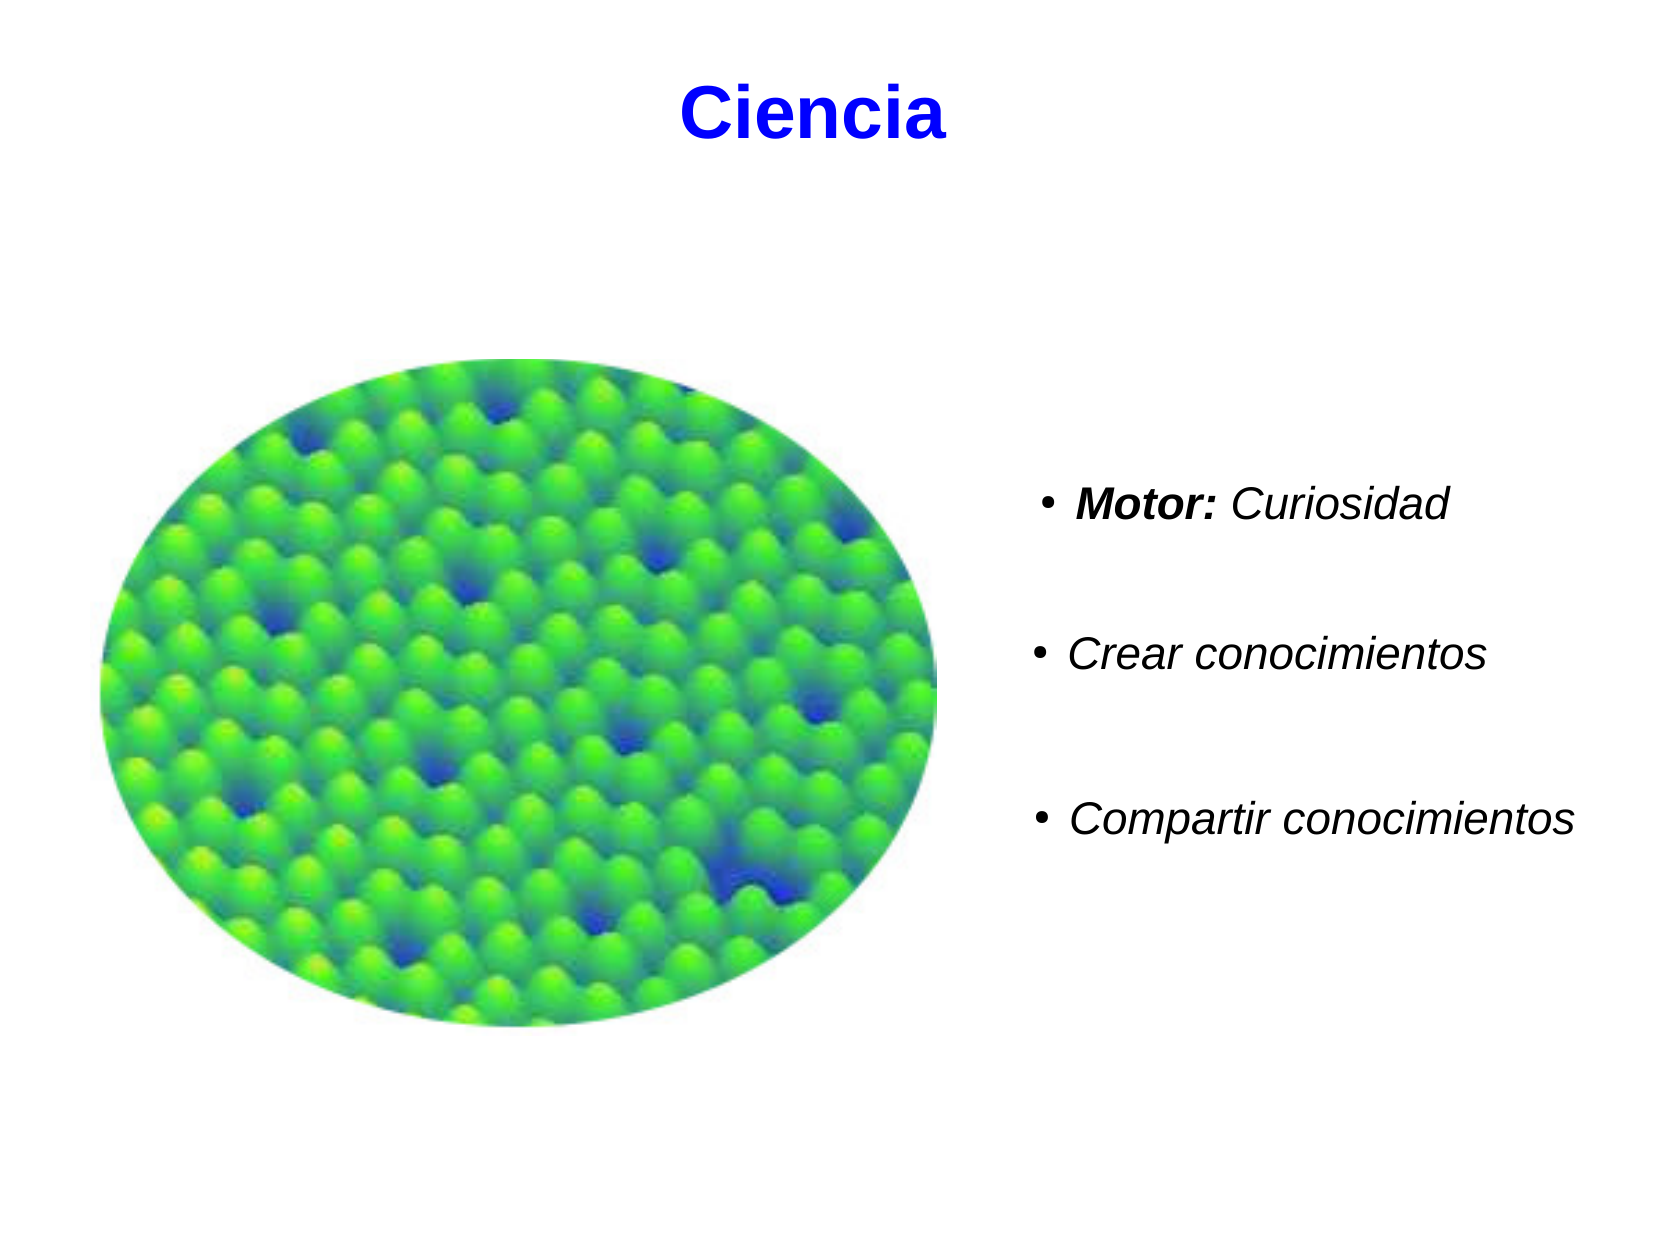

Ciencia
Motor: Curiosidad
Crear conocimientos
Compartir conocimientos